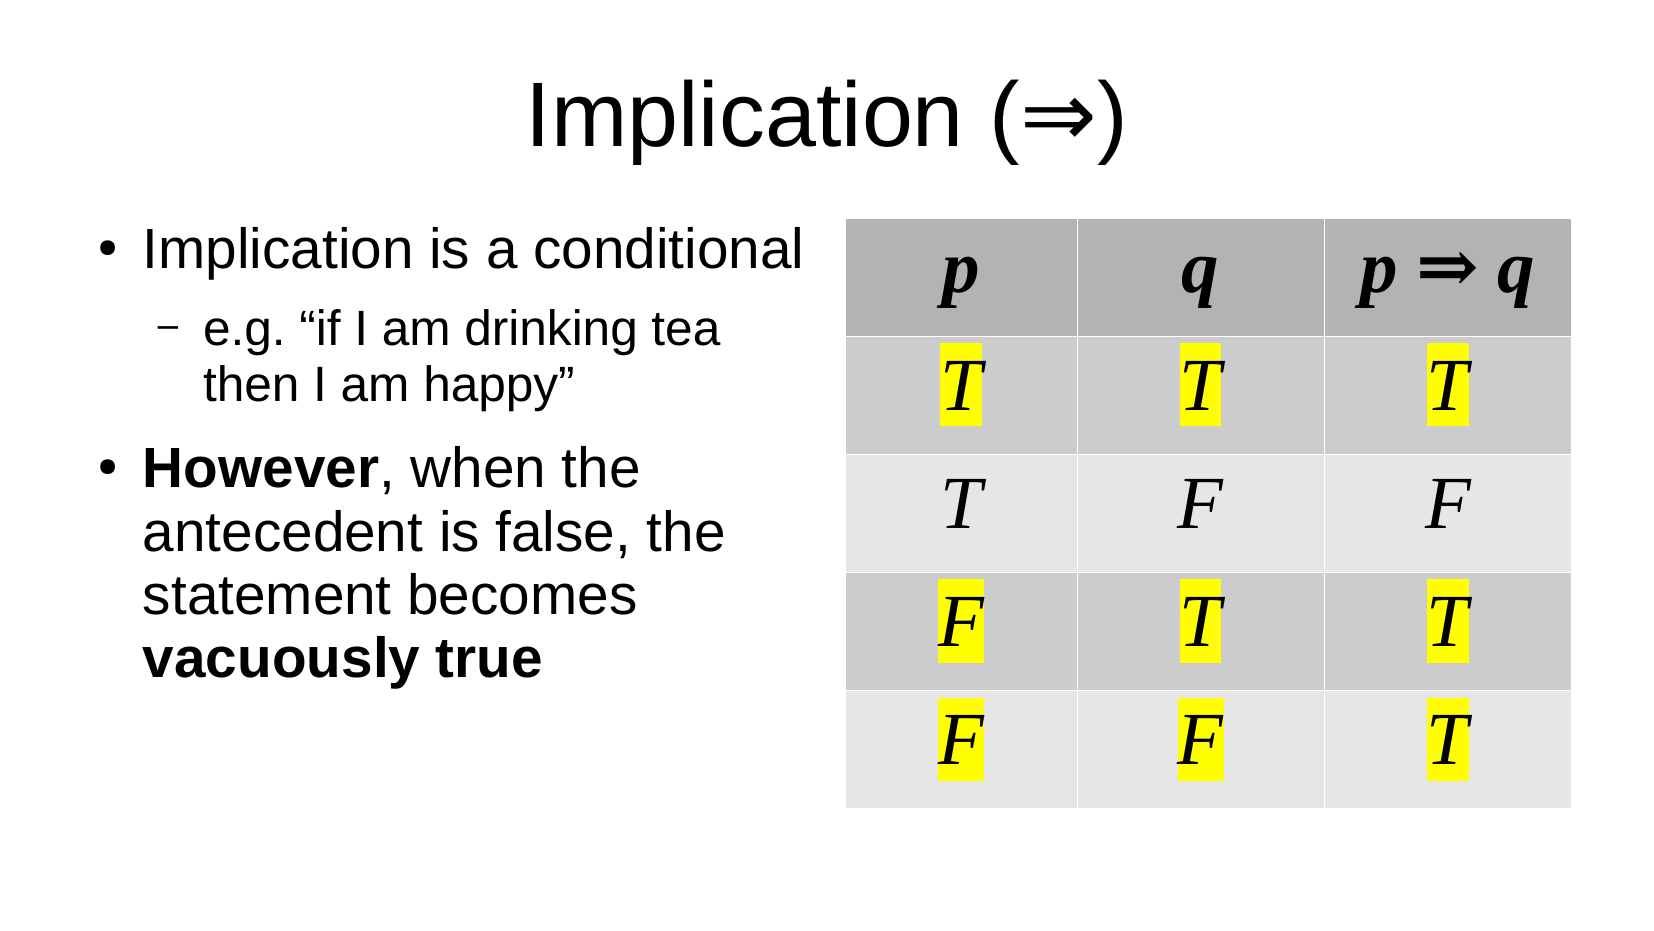

# Implication (⇒)
Implication is a conditional
e.g. “if I am drinking tea then I am happy”
However, when the antecedent is false, the statement becomes vacuously true
| p | q | p ⇒ q |
| --- | --- | --- |
| T | T | T |
| T | F | F |
| F | T | T |
| F | F | T |